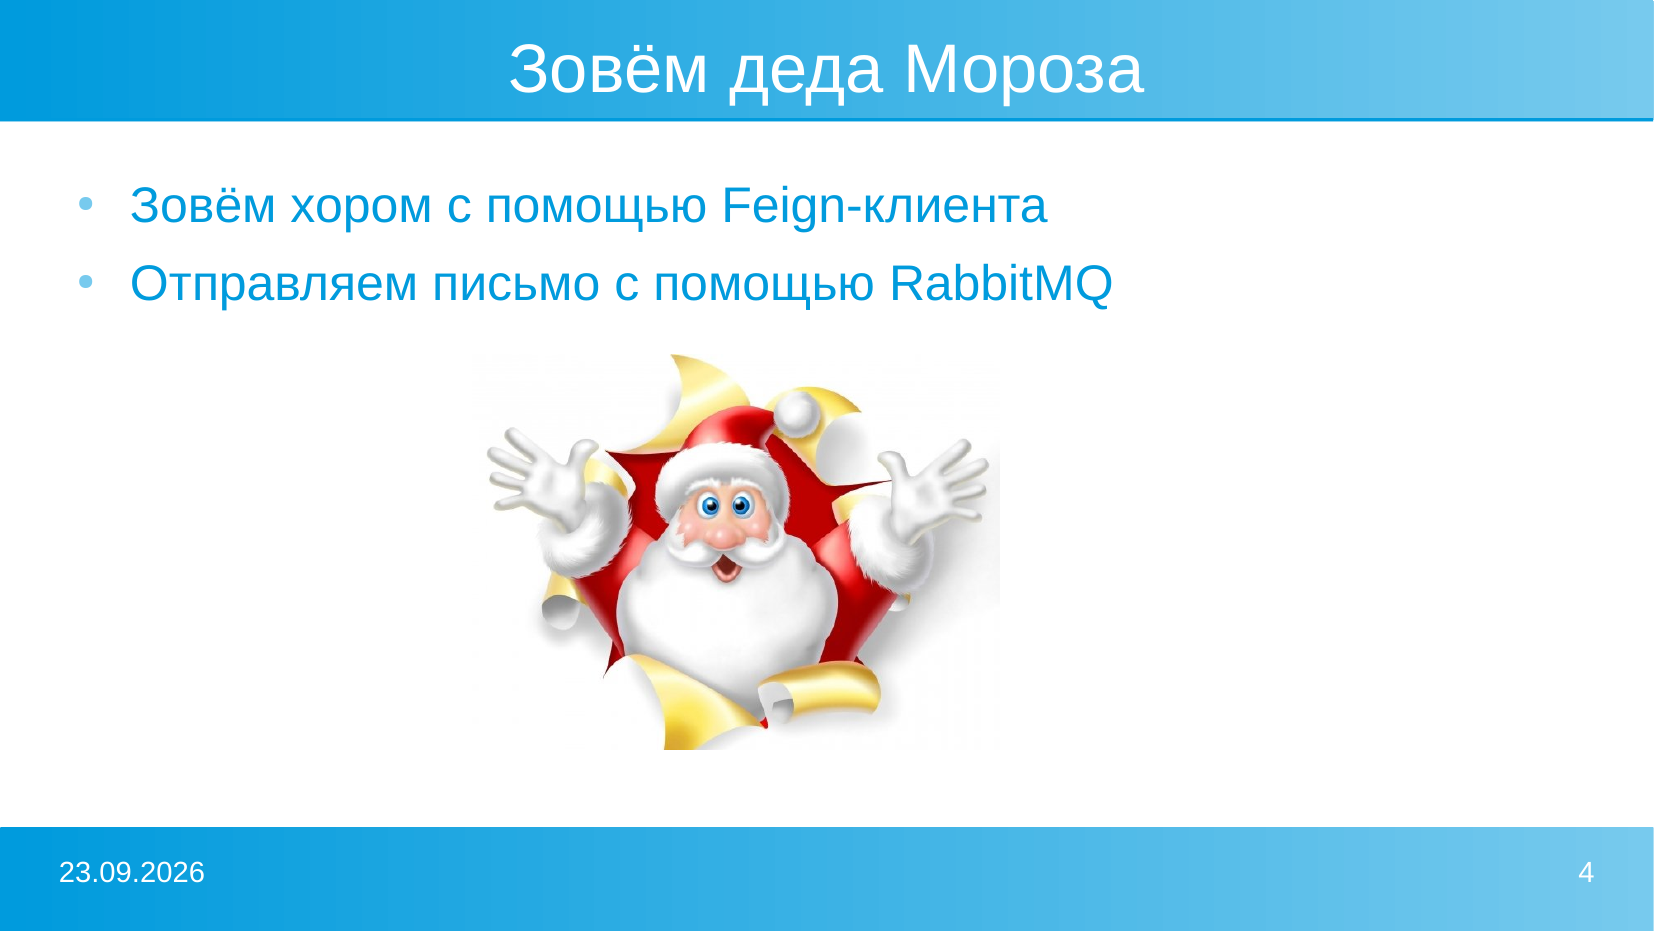

# Зовём деда Мороза
Зовём хором с помощью Feign-клиента
Отправляем письмо с помощью RabbitMQ
4